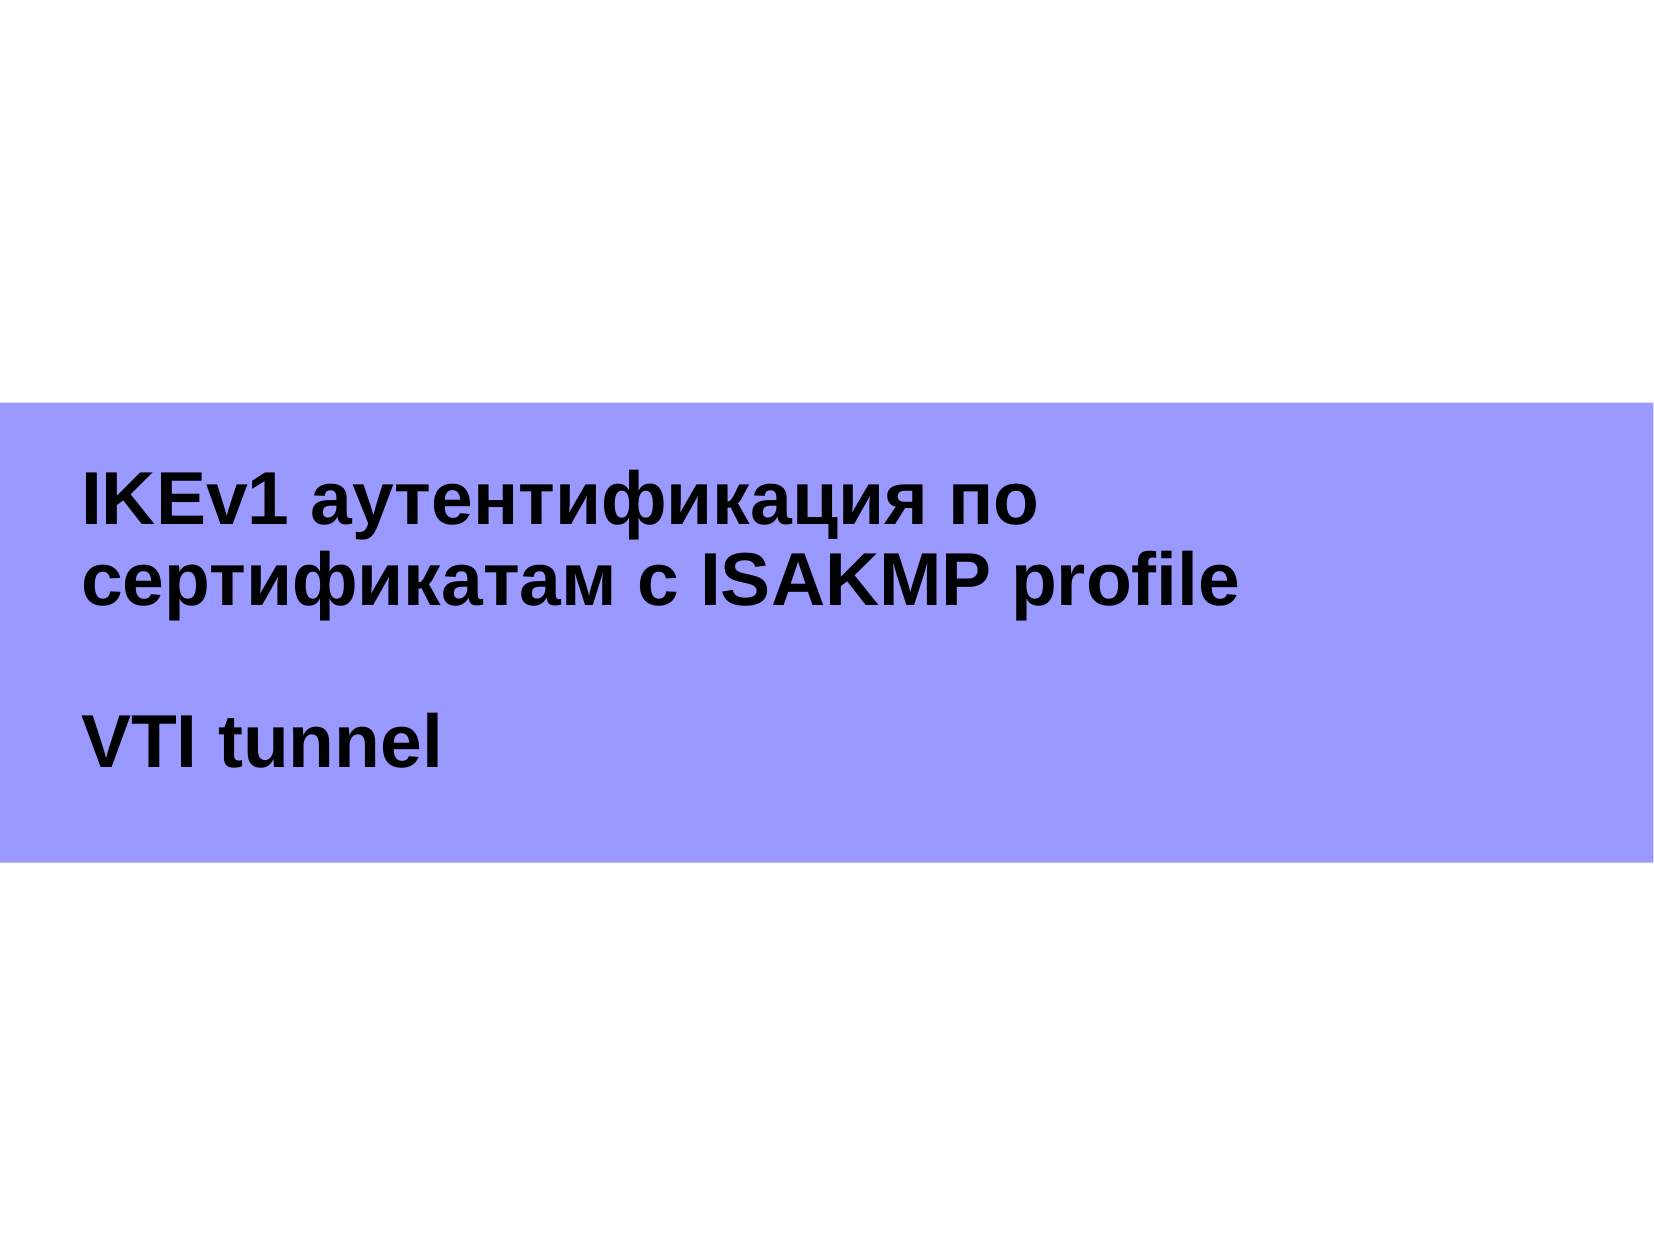

IKEv1 аутентификация по сертификатам с ISAKMP profile
VTI tunnel